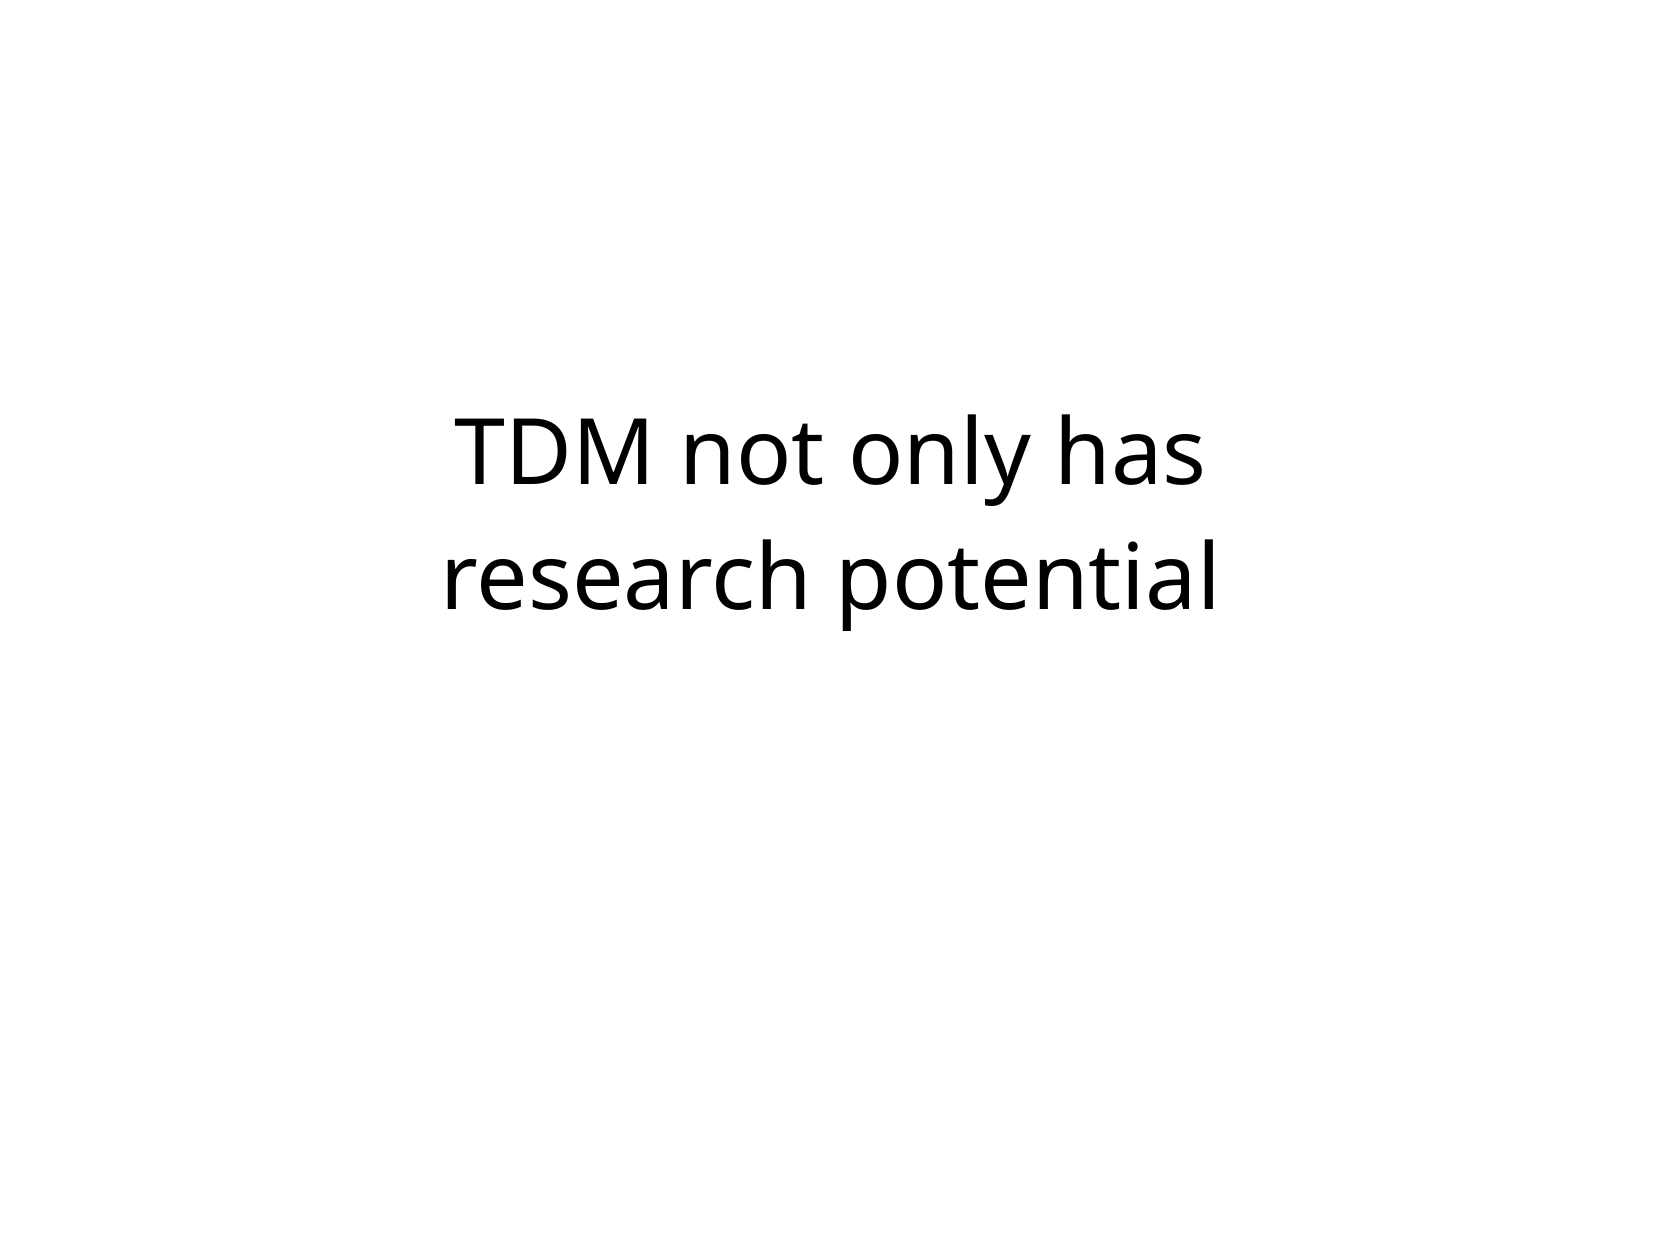

# TDM not only has research potential